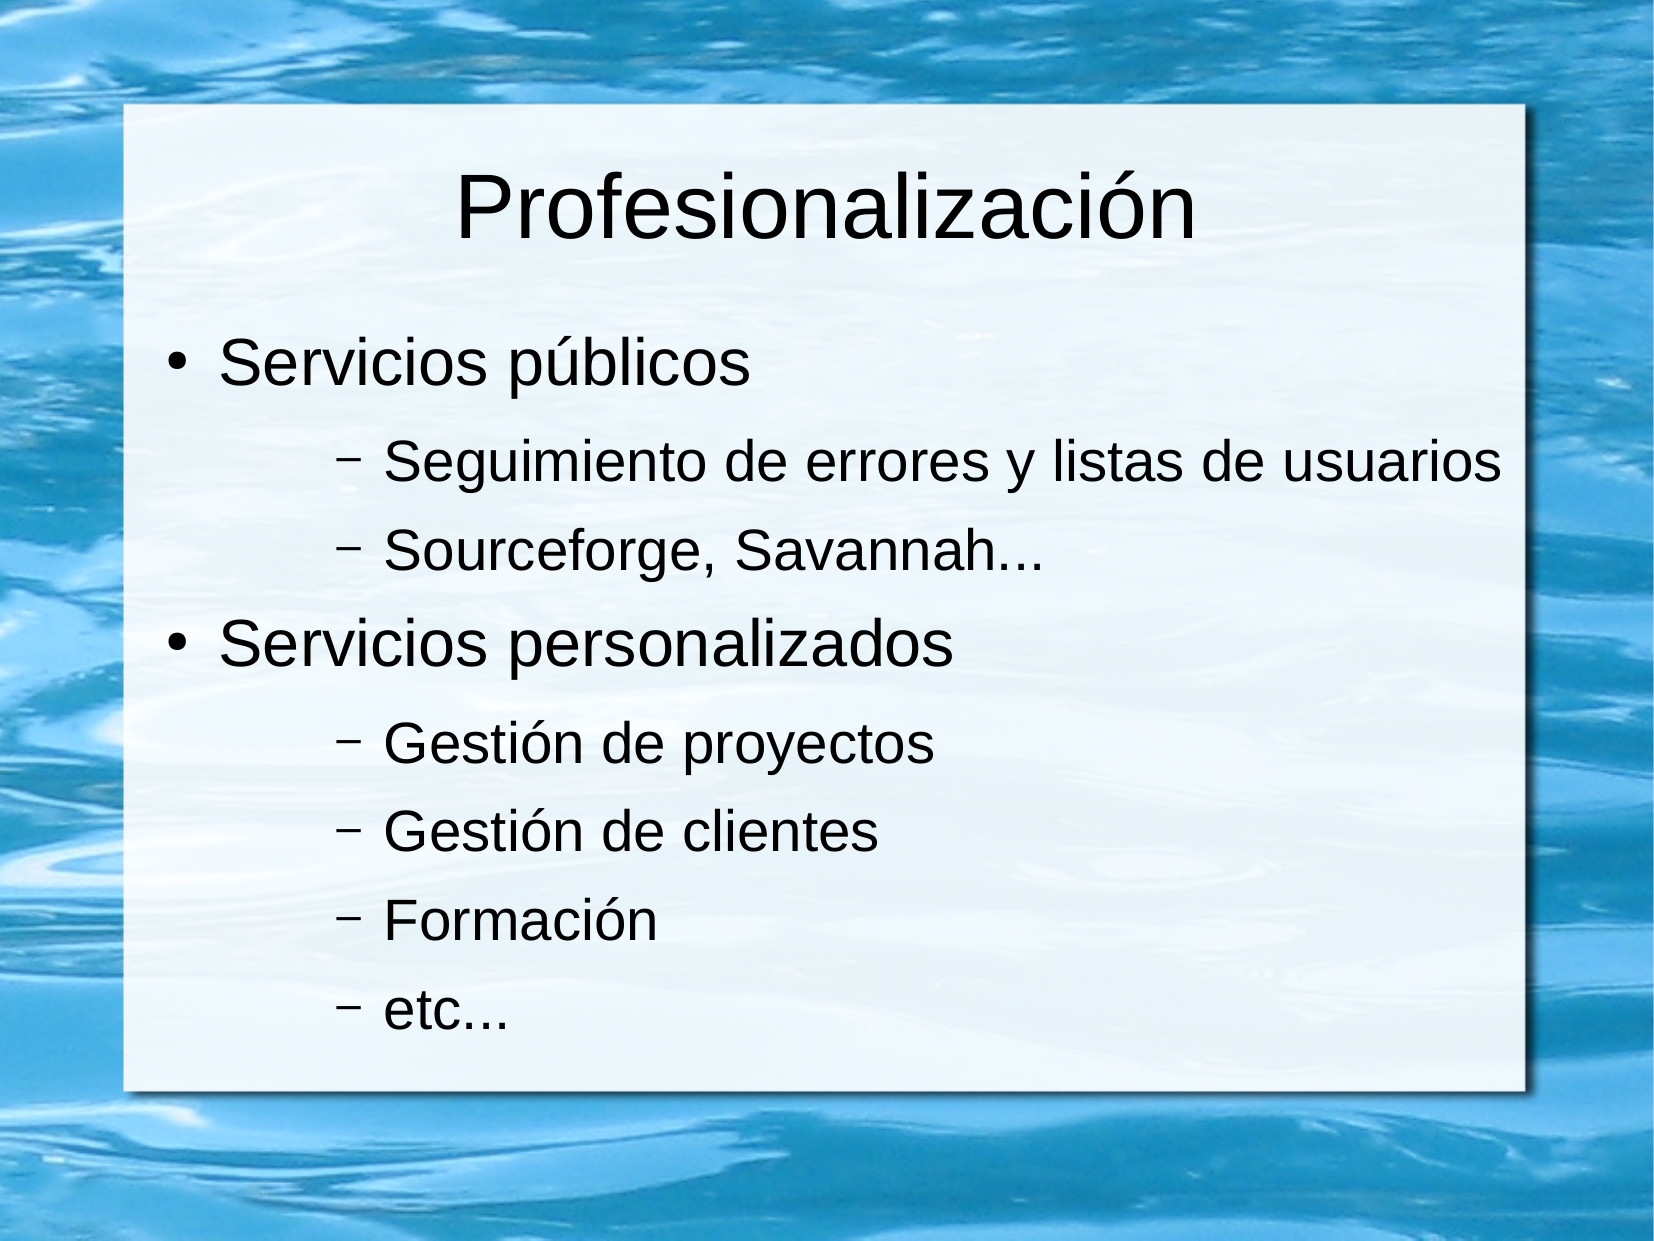

# Profesionalización
Servicios públicos
Seguimiento de errores y listas de usuarios
Sourceforge, Savannah...
Servicios personalizados
Gestión de proyectos
Gestión de clientes
Formación
etc...